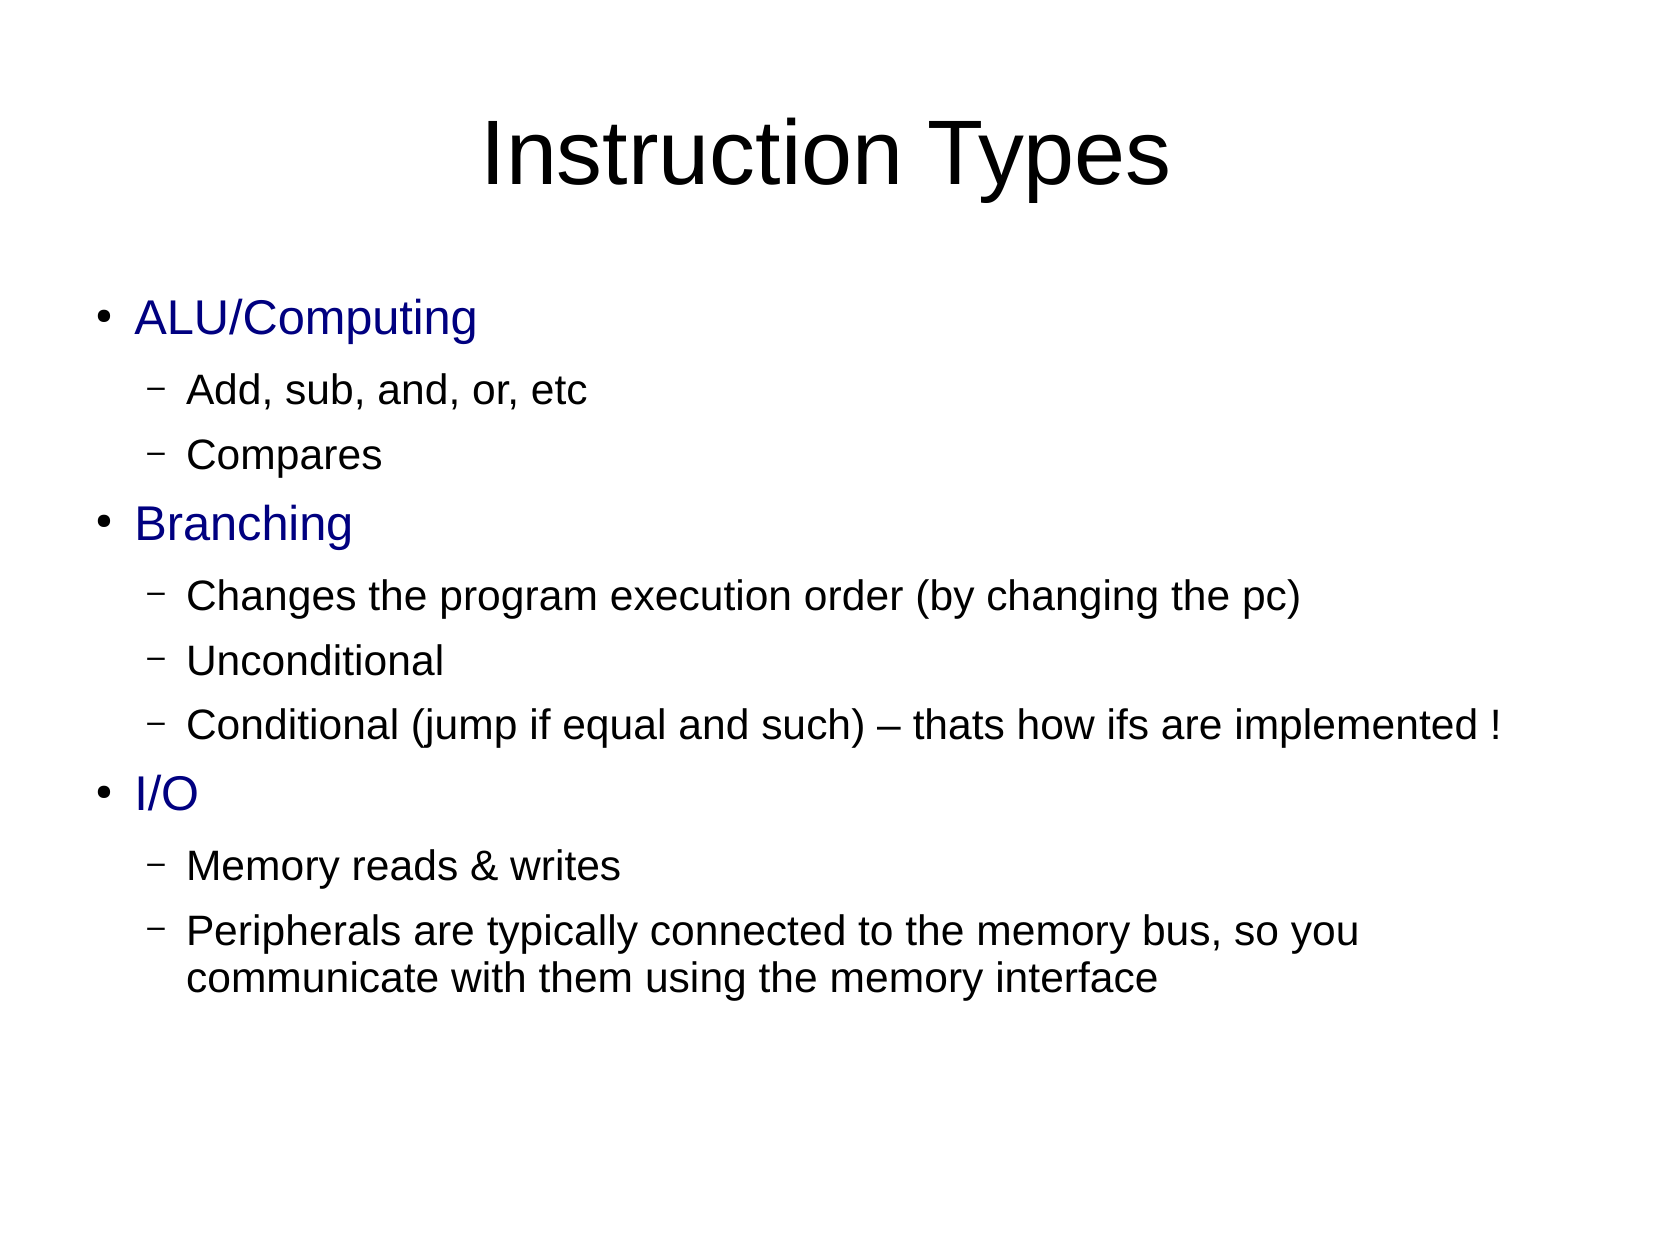

# Instruction Types
ALU/Computing
Add, sub, and, or, etc
Compares
Branching
Changes the program execution order (by changing the pc)
Unconditional
Conditional (jump if equal and such) – thats how ifs are implemented !
I/O
Memory reads & writes
Peripherals are typically connected to the memory bus, so you communicate with them using the memory interface